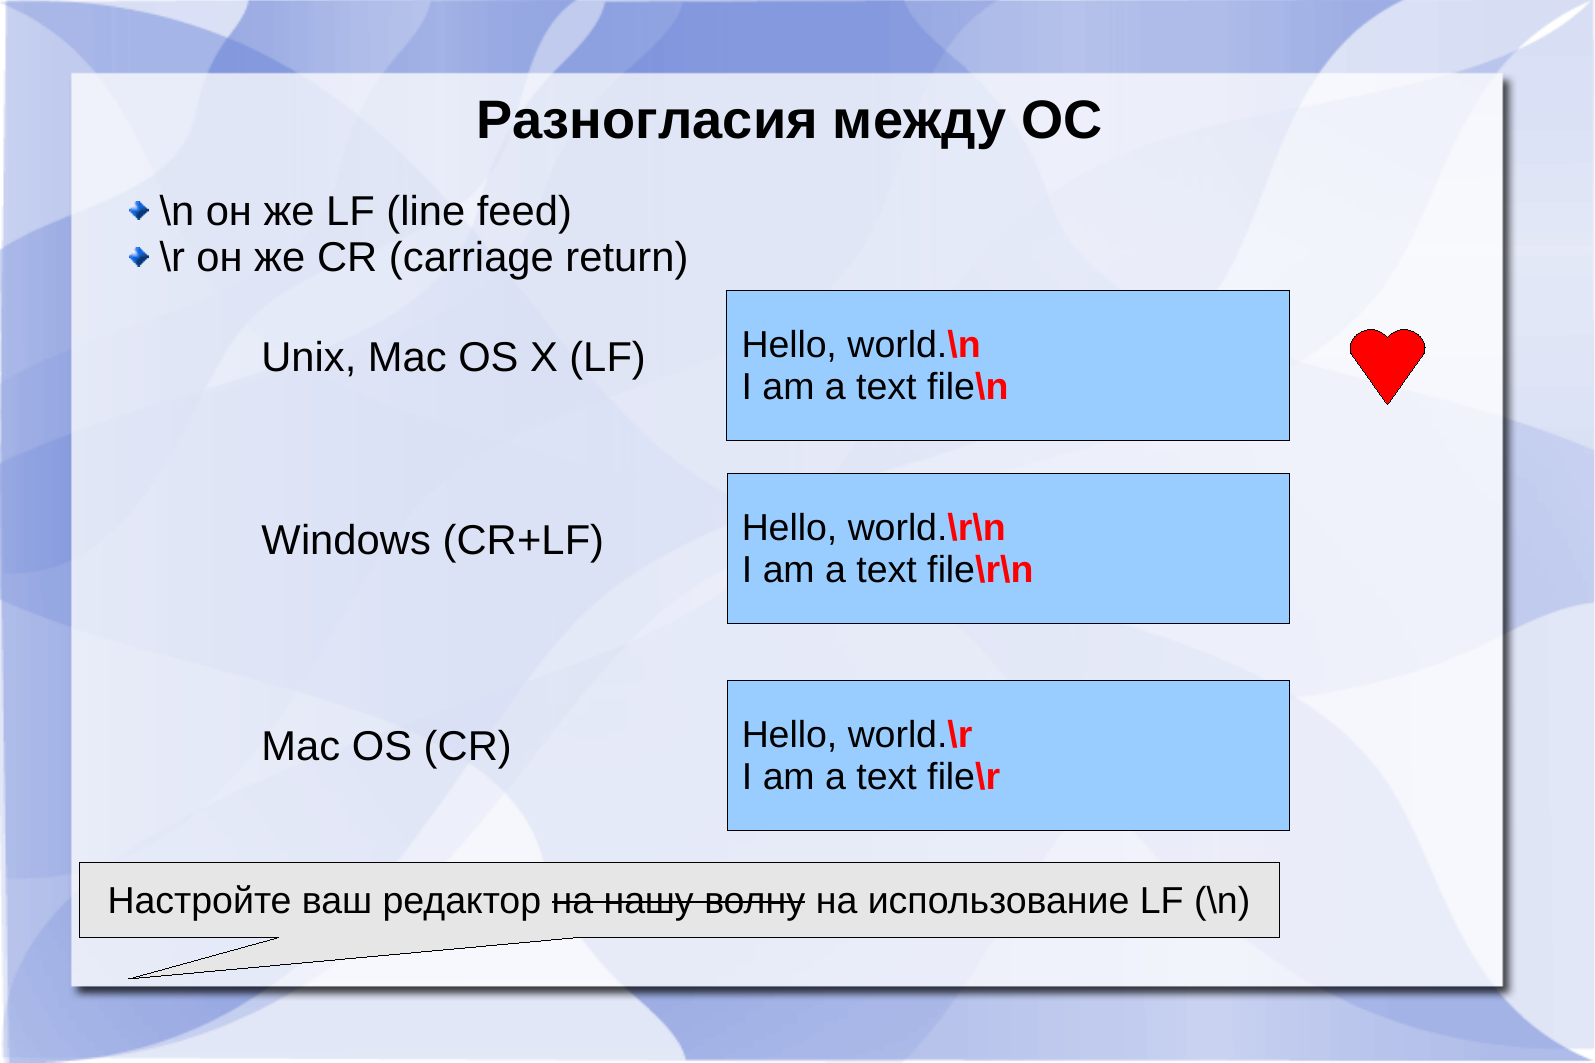

# Разногласия между ОС
 \n он же LF (line feed)
 \r он же CR (carriage return)
Hello, world.\n
I am a text file\n
Unix, Mac OS X (LF)
Hello, world.\r\n
I am a text file\r\n
Windows (CR+LF)
Hello, world.\r
I am a text file\r
Mac OS (CR)
Настройте ваш редактор на нашу волну на использование LF (\n)